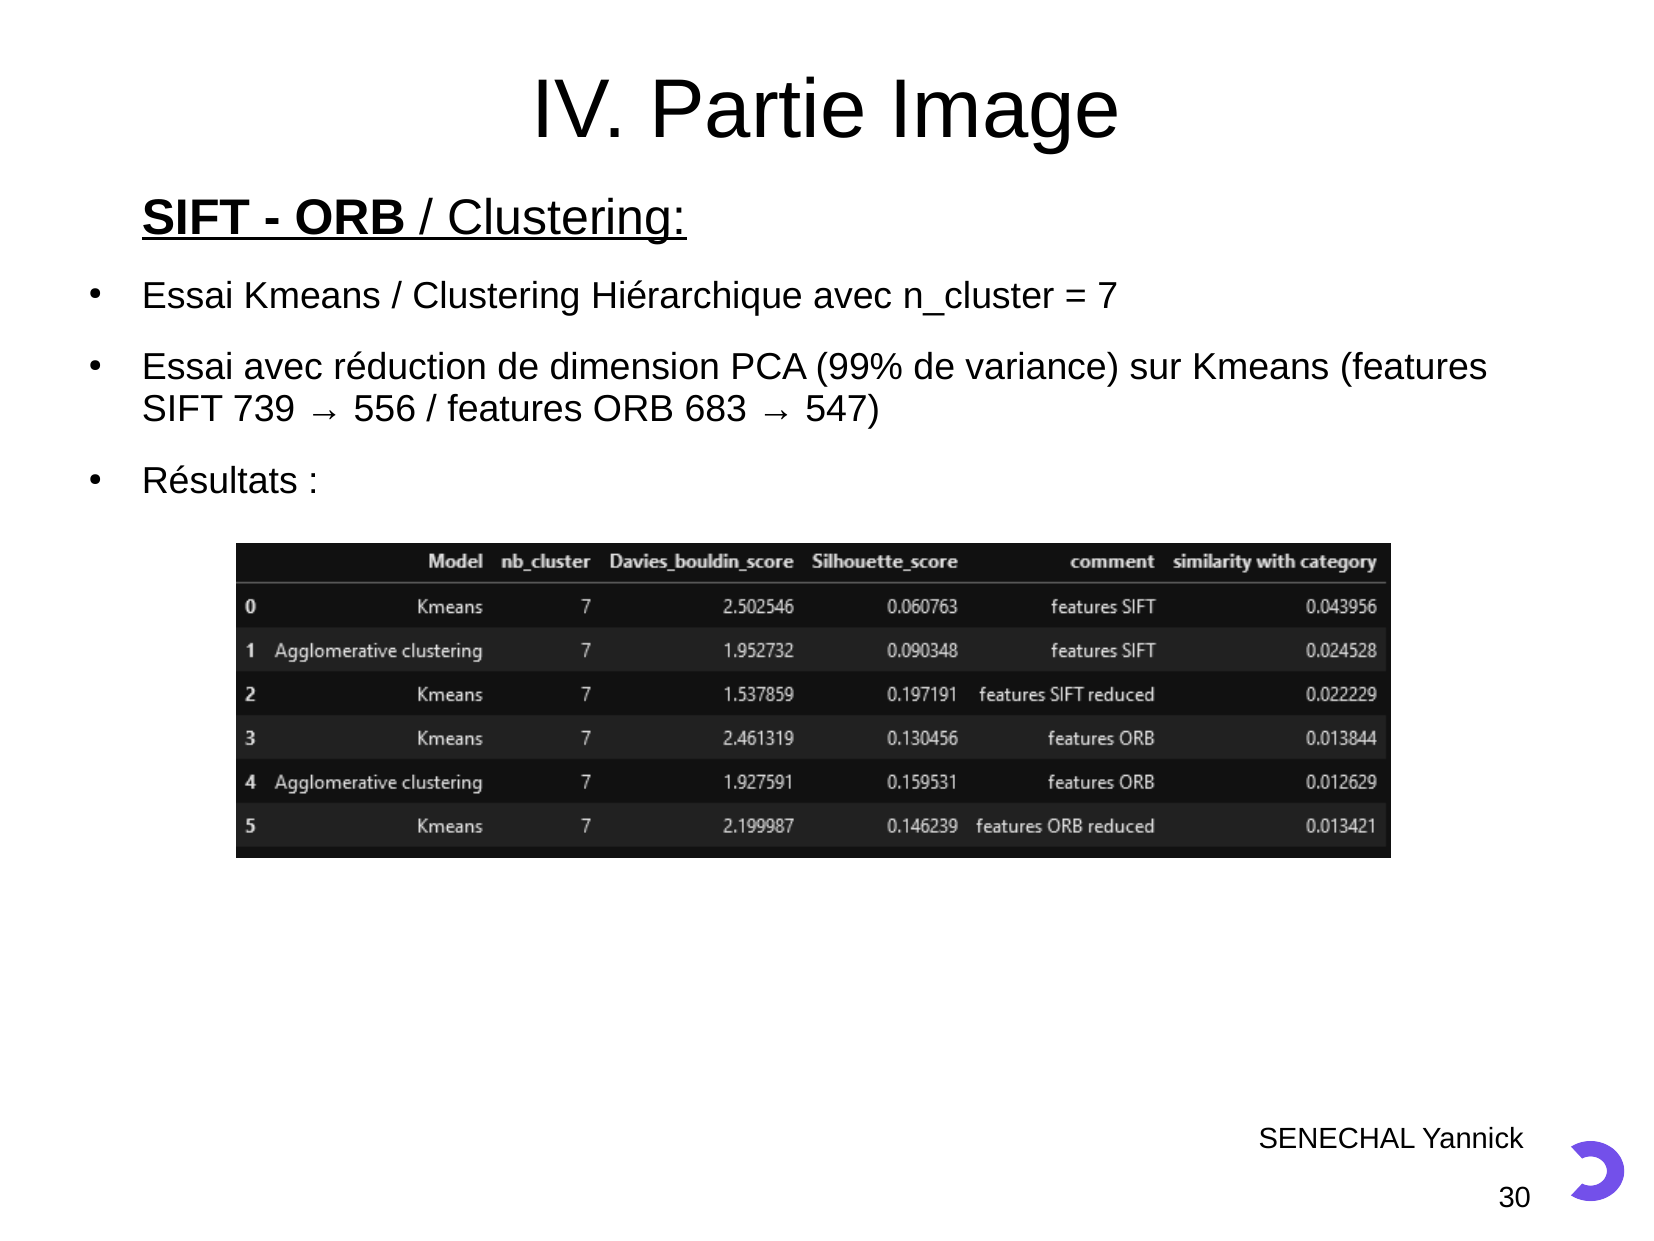

# IV. Partie Image
SIFT - ORB / Clustering:
Essai Kmeans / Clustering Hiérarchique avec n_cluster = 7
Essai avec réduction de dimension PCA (99% de variance) sur Kmeans (features SIFT 739 → 556 / features ORB 683 → 547)
Résultats :
SENECHAL Yannick
30